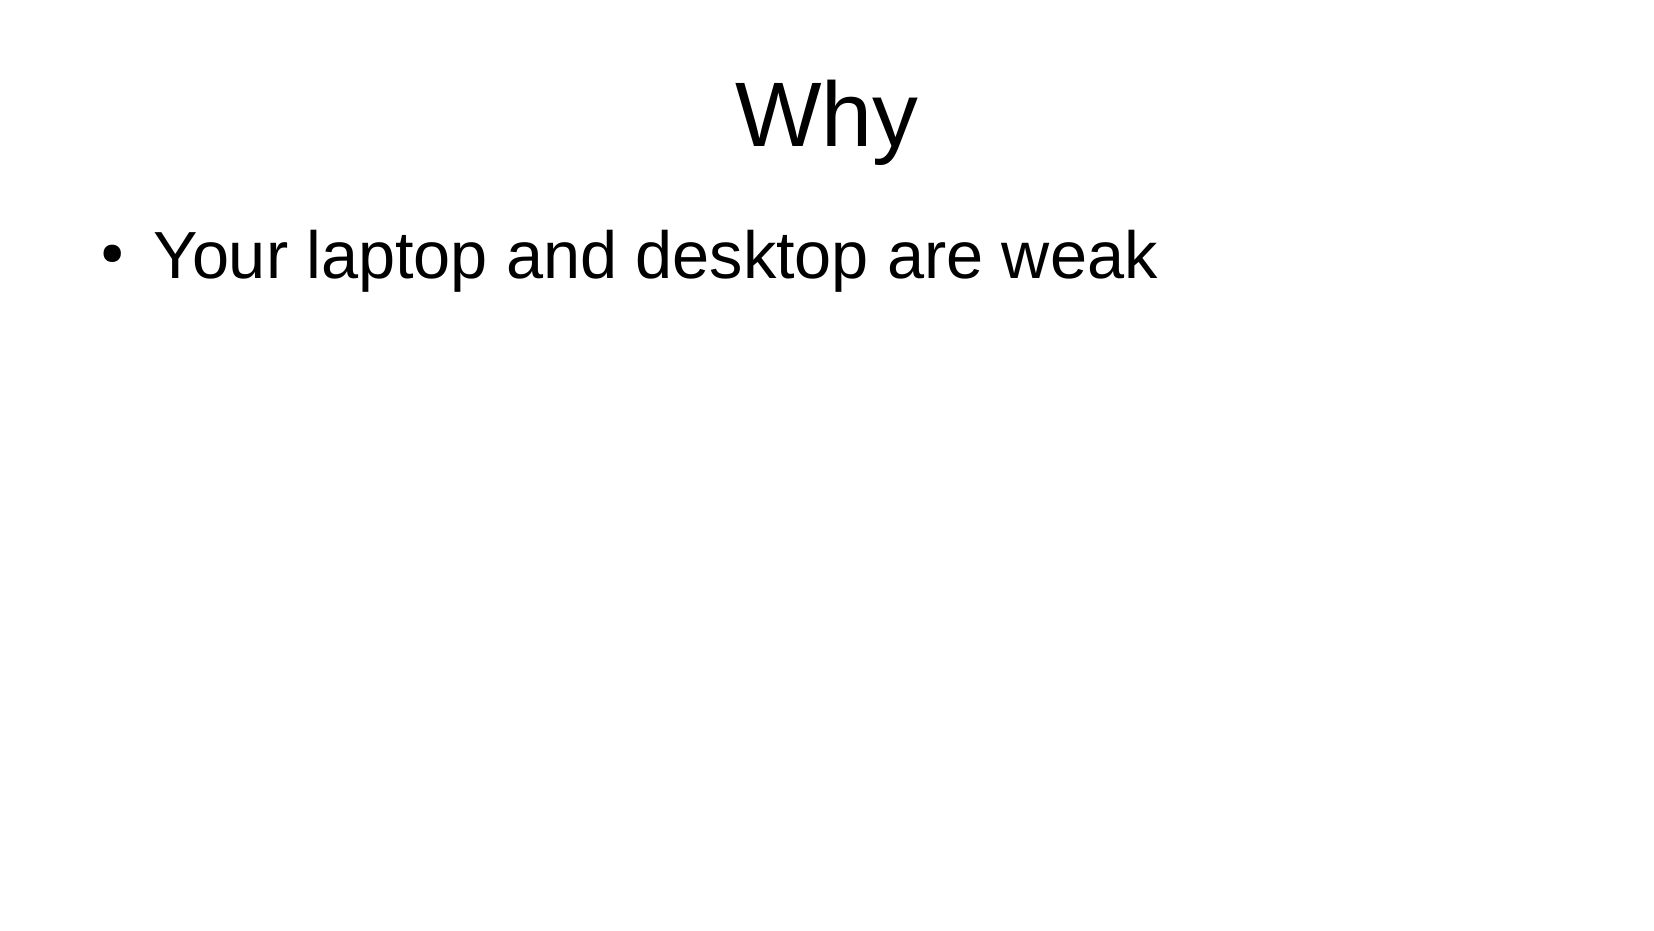

# Why
Your laptop and desktop are weak